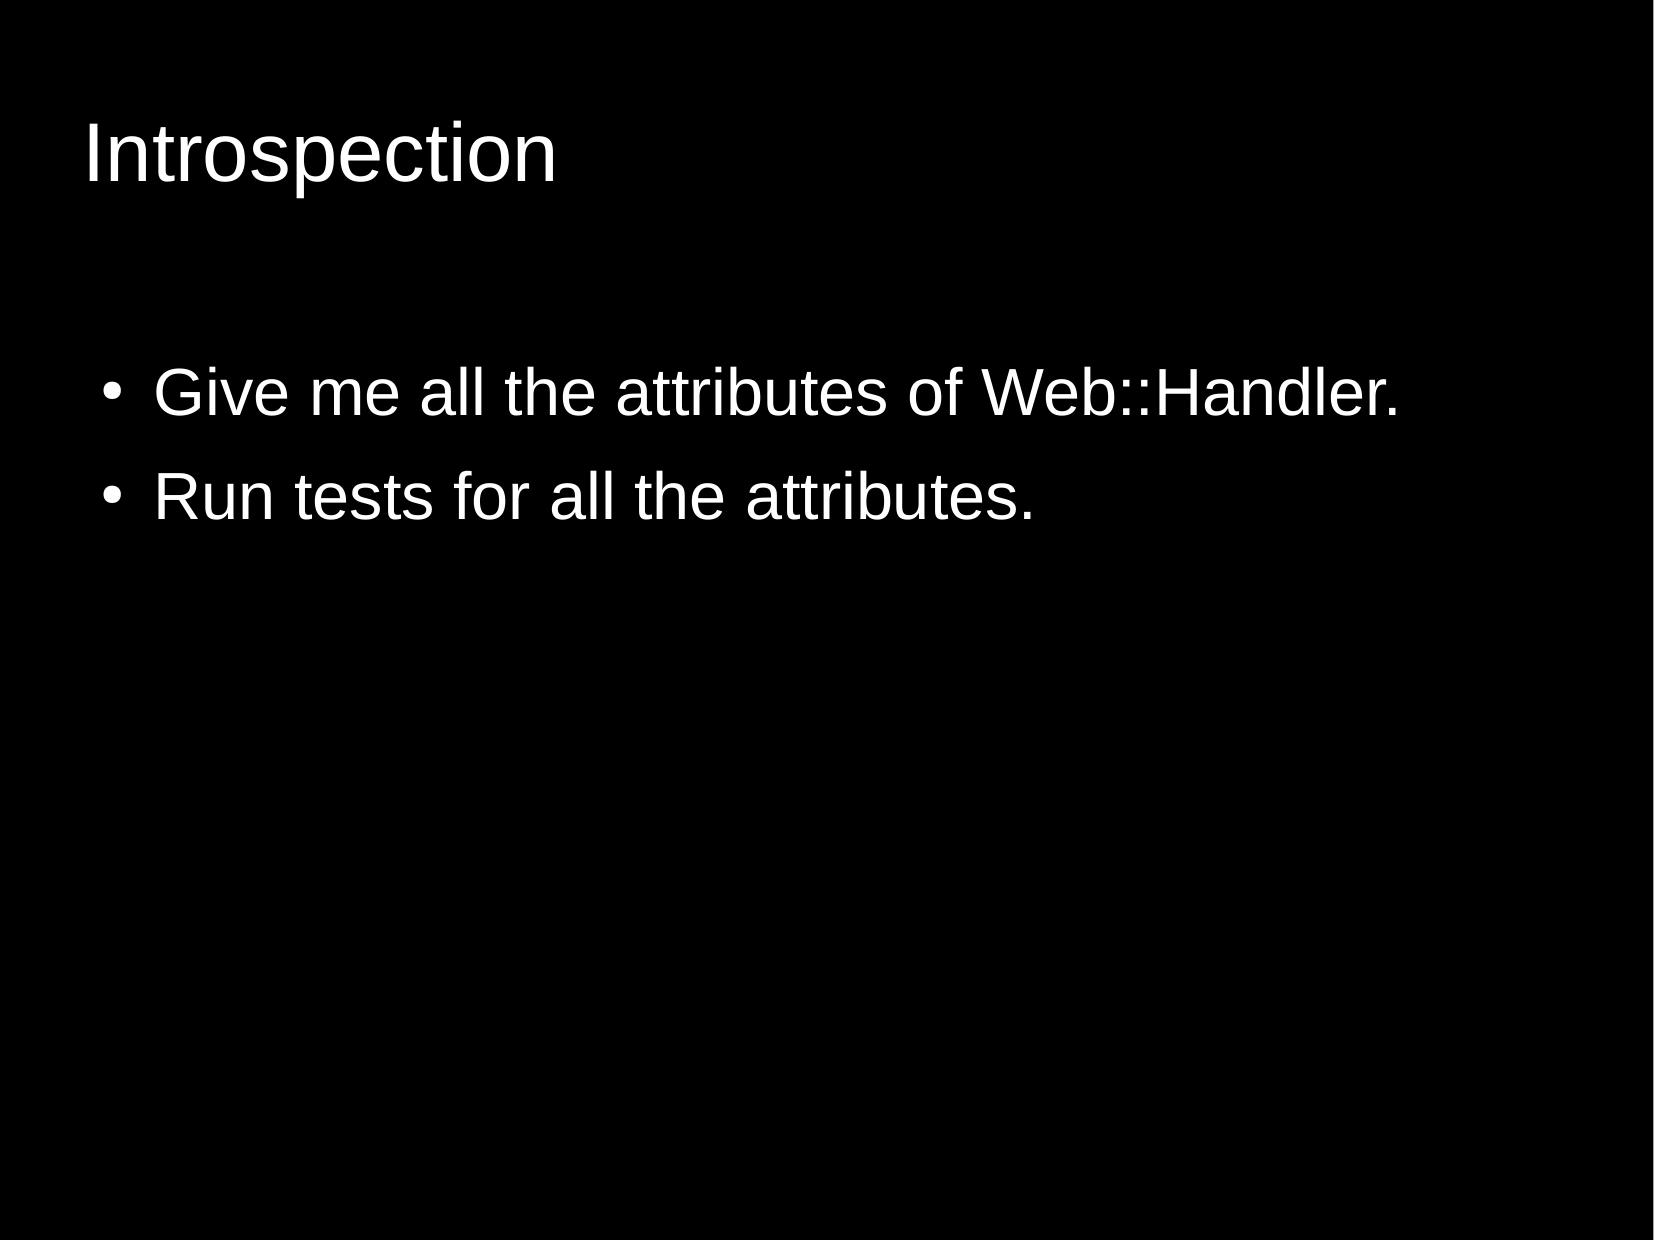

# Introspection
Give me all the attributes of Web::Handler.
Run tests for all the attributes.